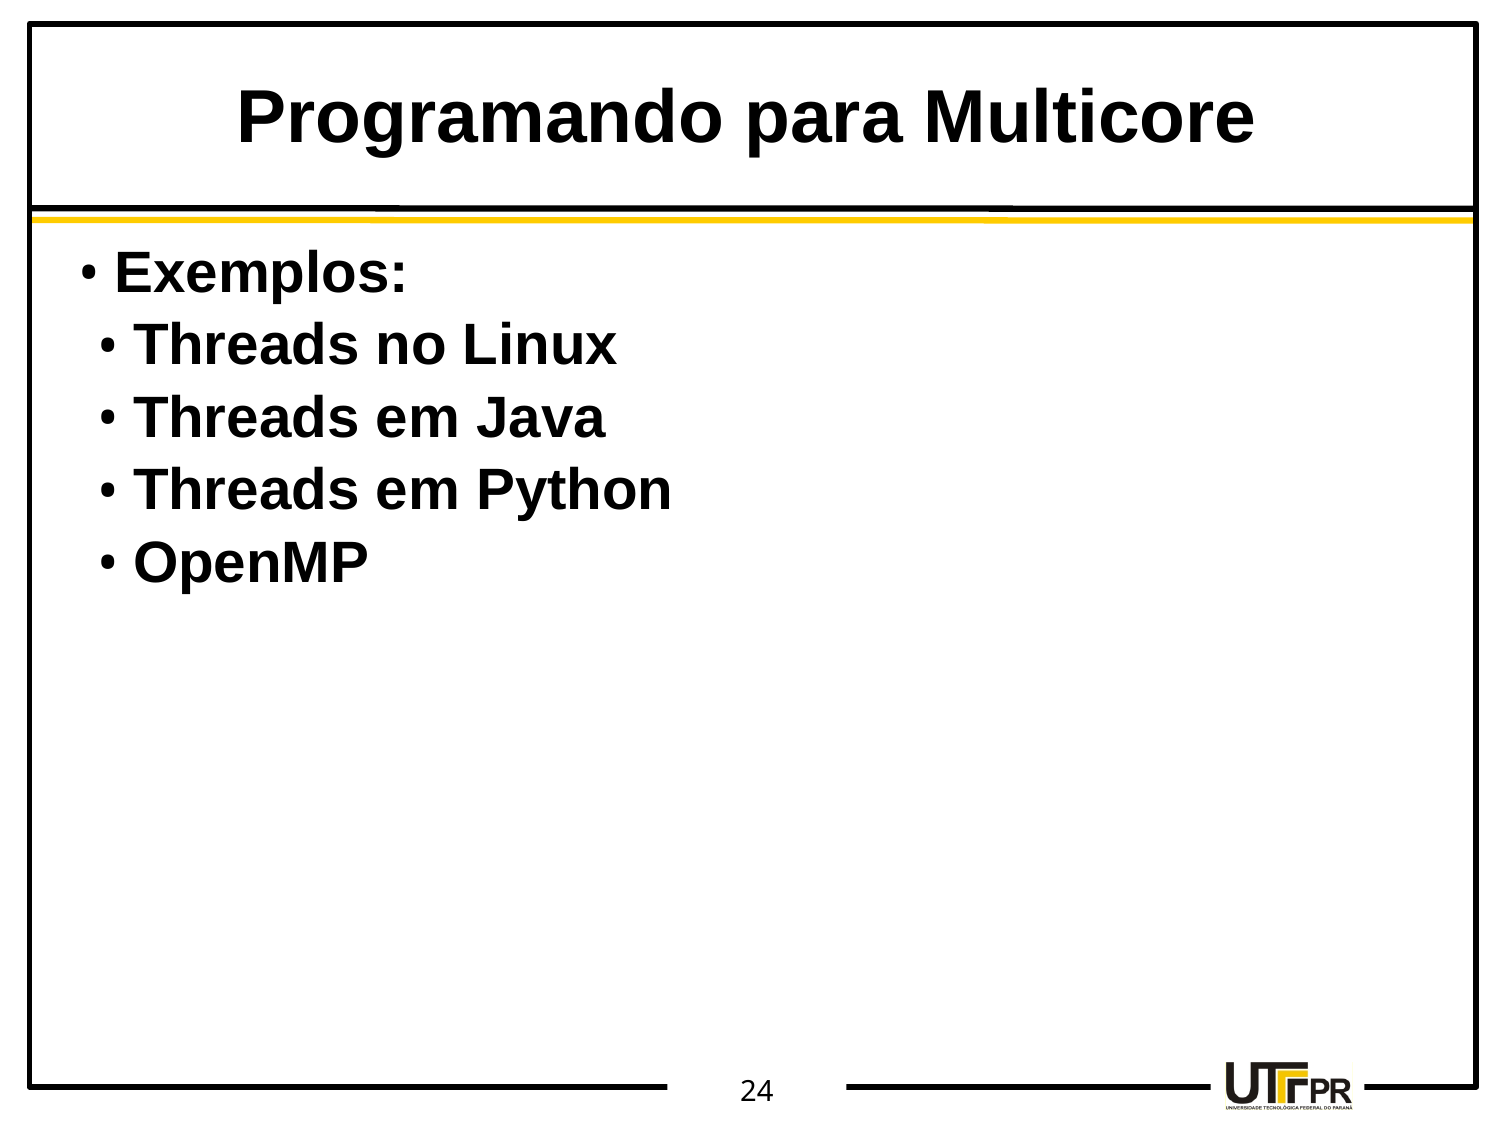

# Programando para Multicore
Exemplos:
Threads no Linux
Threads em Java
Threads em Python
OpenMP